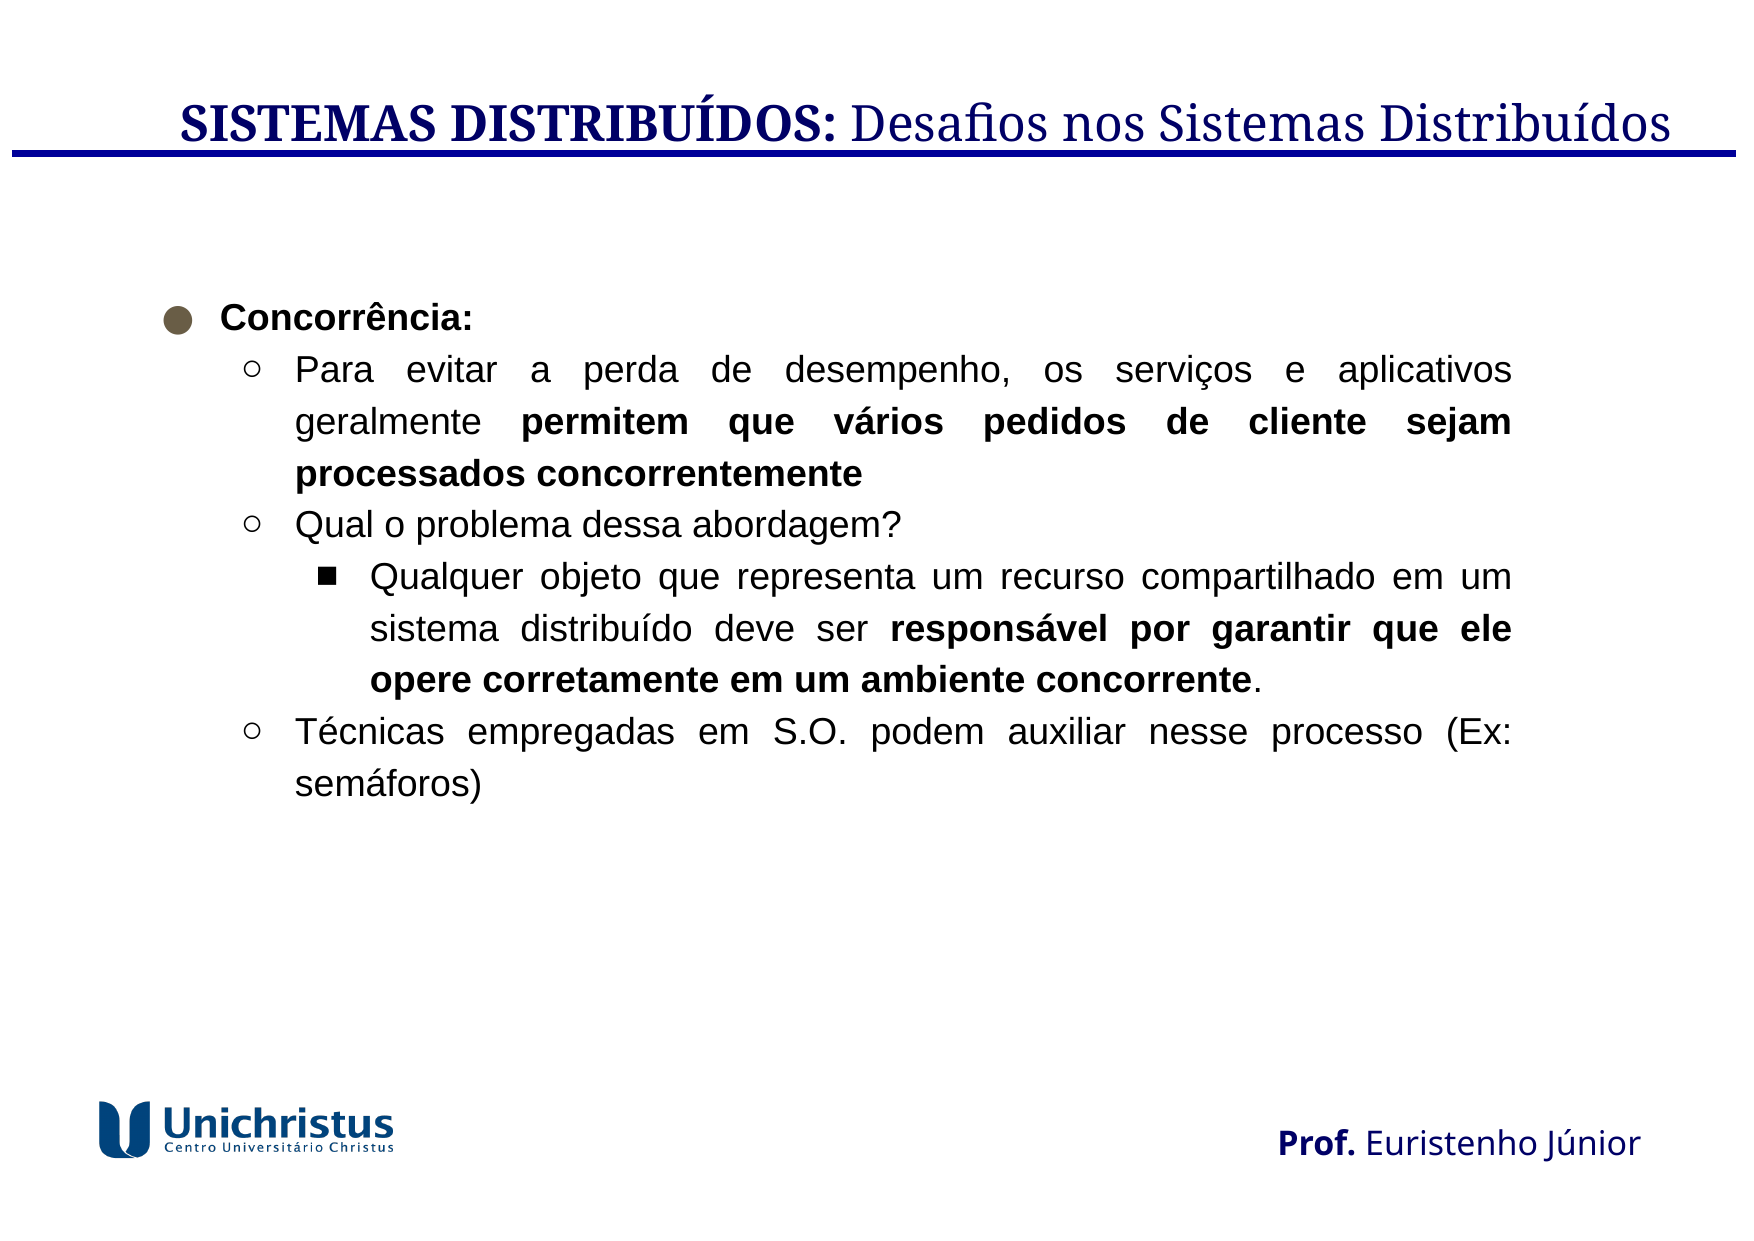

SISTEMAS DISTRIBUÍDOS: Desafios nos Sistemas Distribuídos
Concorrência:
Para evitar a perda de desempenho, os serviços e aplicativos geralmente permitem que vários pedidos de cliente sejam processados concorrentemente
Qual o problema dessa abordagem?
Qualquer objeto que representa um recurso compartilhado em um sistema distribuído deve ser responsável por garantir que ele opere corretamente em um ambiente concorrente.
Técnicas empregadas em S.O. podem auxiliar nesse processo (Ex: semáforos)
Prof. Euristenho Júnior